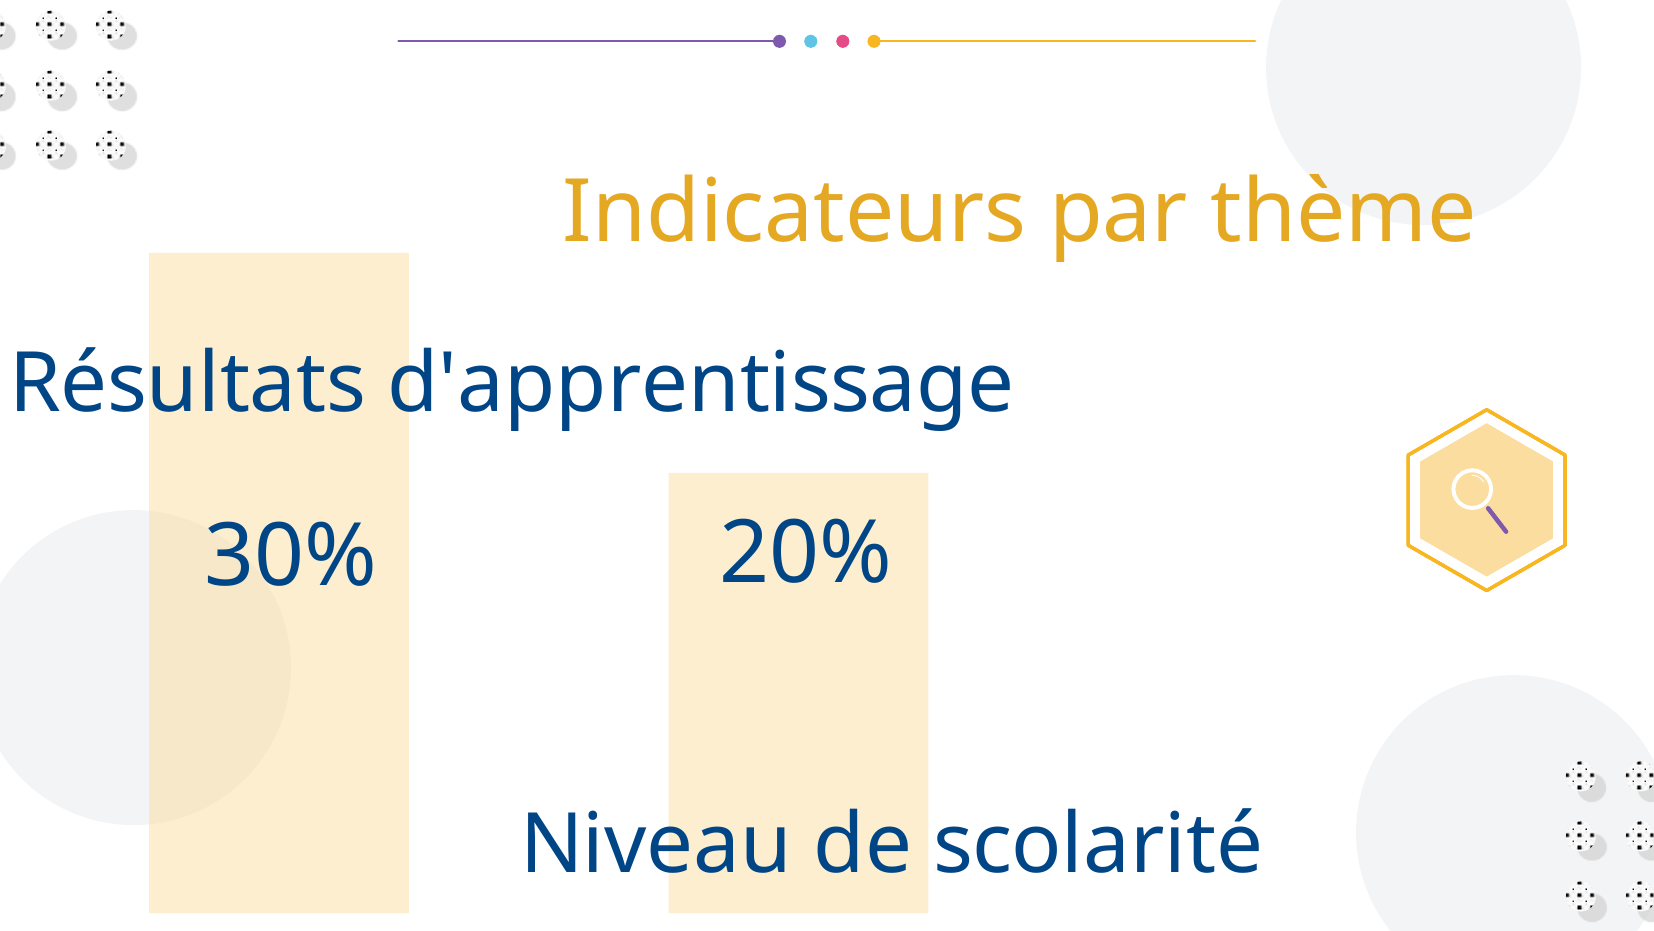

### Chart
| Category | 1 colonne |
|---|---|
| Résultats d'apprentissage | 0.3 |
| Niveau de scolarité | 0.2 |
 Indicateurs par thème
20%
30%